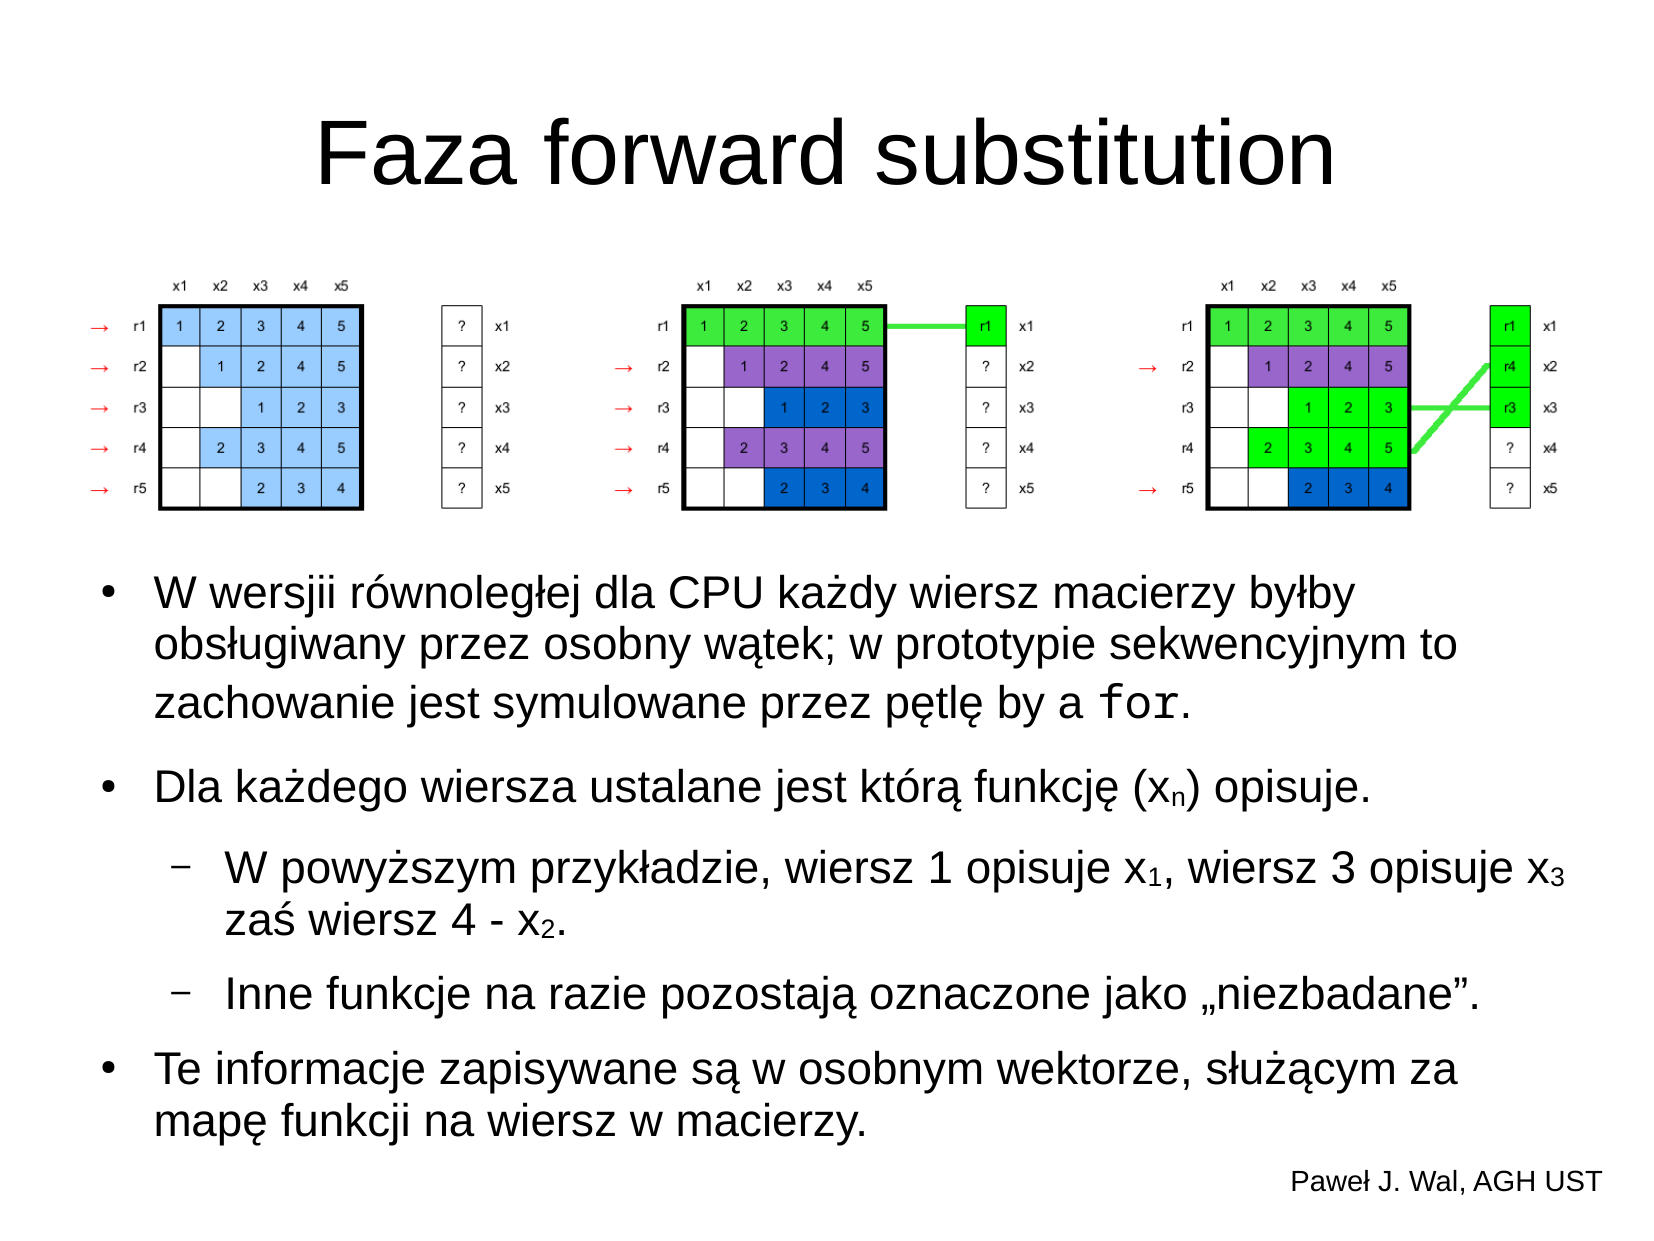

# Faza forward substitution
W wersjii równoległej dla CPU każdy wiersz macierzy byłby obsługiwany przez osobny wątek; w prototypie sekwencyjnym to zachowanie jest symulowane przez pętlę by a for.
Dla każdego wiersza ustalane jest którą funkcję (xn) opisuje.
W powyższym przykładzie, wiersz 1 opisuje x1, wiersz 3 opisuje x3 zaś wiersz 4 - x2.
Inne funkcje na razie pozostają oznaczone jako „niezbadane”.
Te informacje zapisywane są w osobnym wektorze, służącym za mapę funkcji na wiersz w macierzy.
Paweł J. Wal, AGH UST